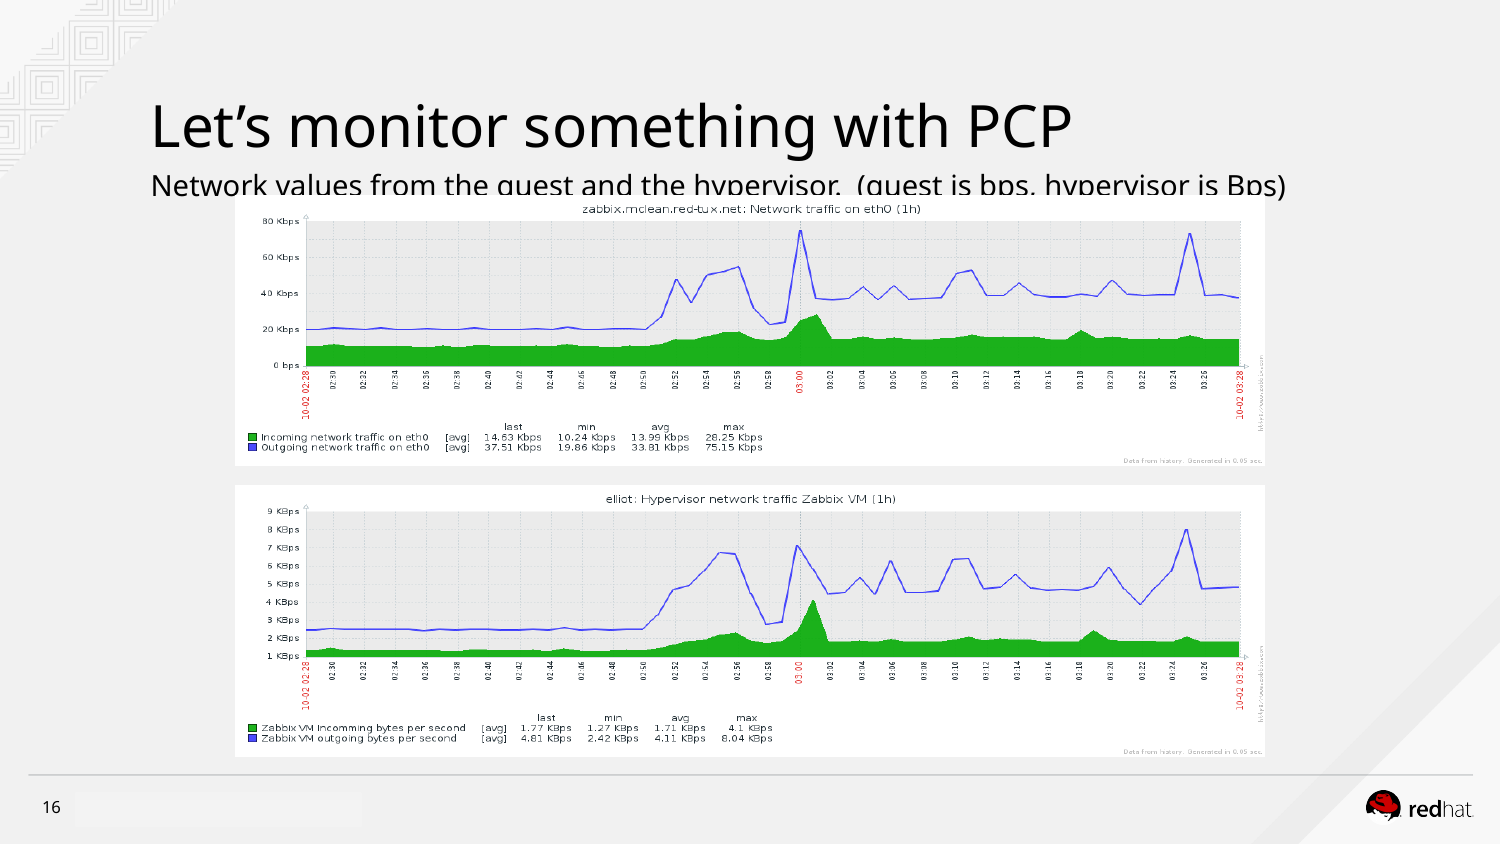

# Let’s monitor something with PCP
Network values from the guest and the hypervisor. (guest is bps, hypervisor is Bps)